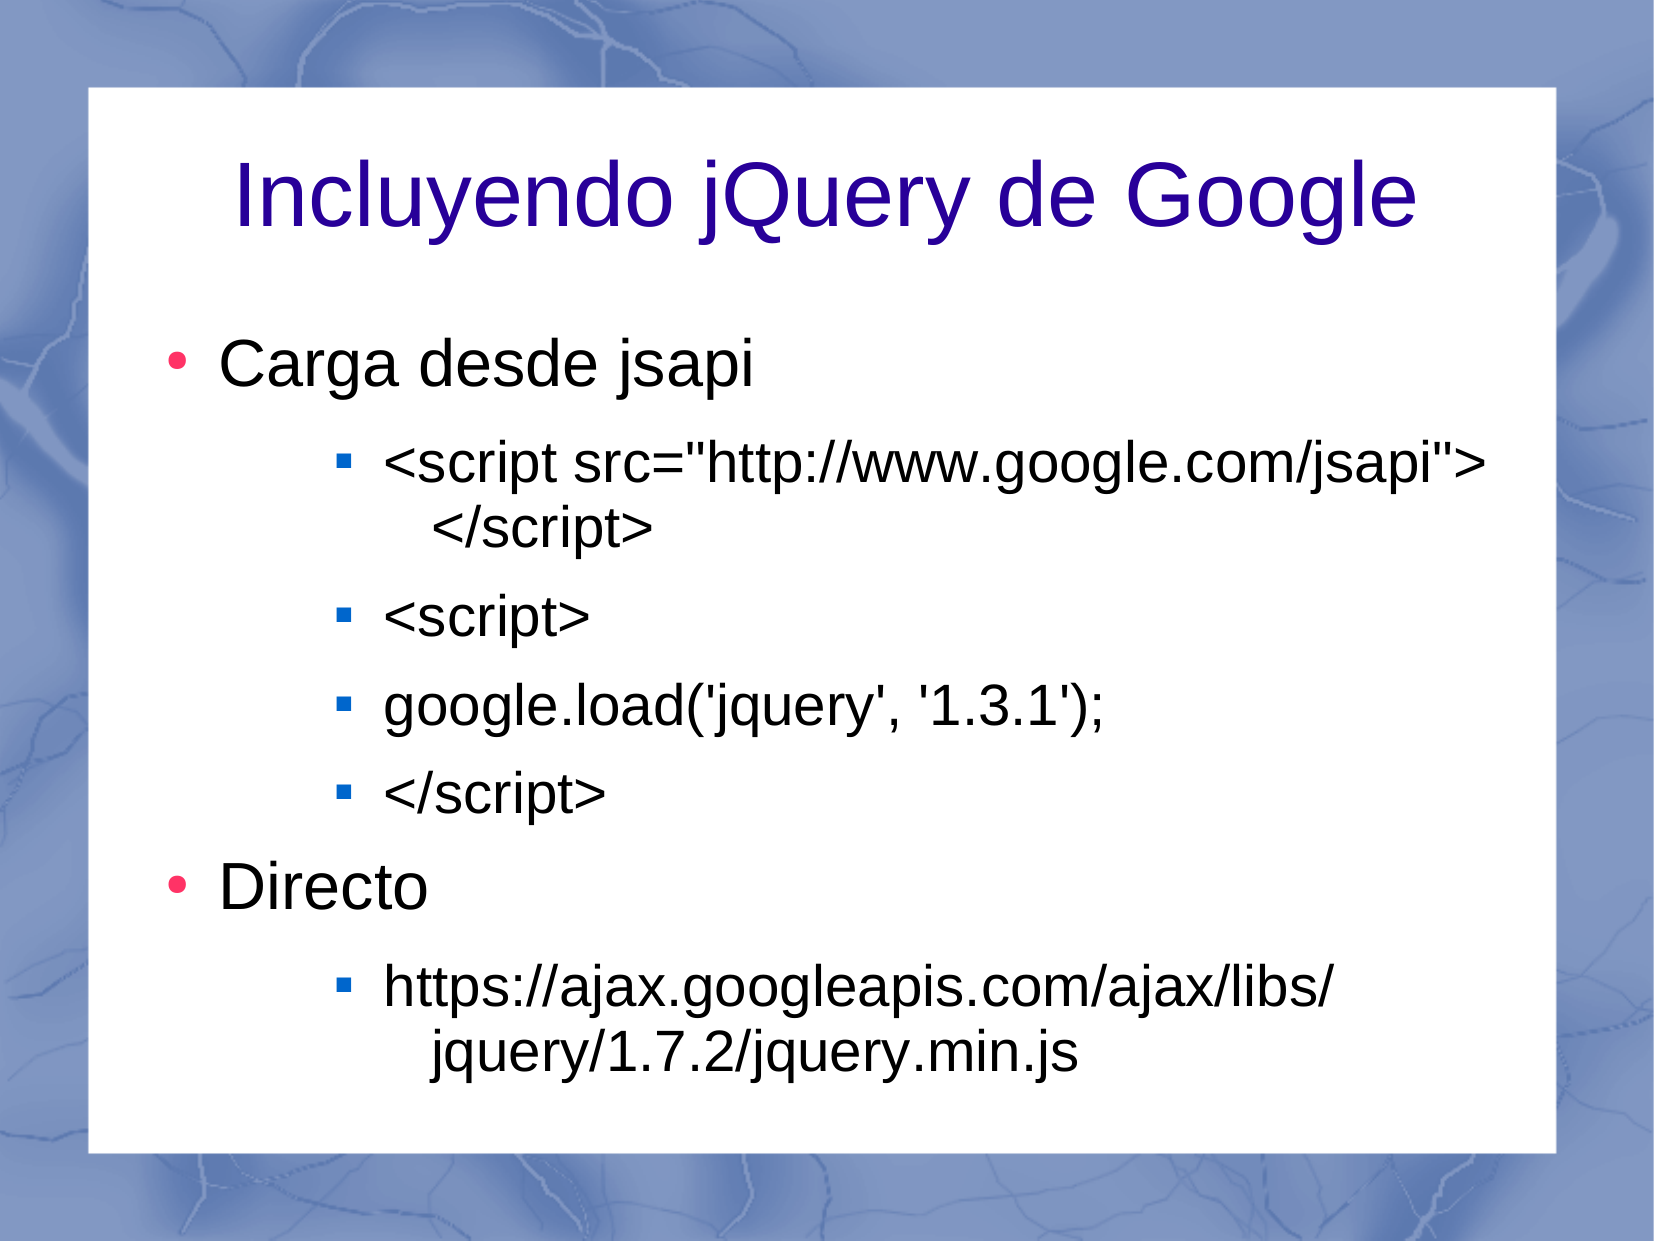

# Incluyendo jQuery de Google
Carga desde jsapi
<script src="http://www.google.com/jsapi"> </script>
<script>
google.load('jquery', '1.3.1');
</script>
Directo
https://ajax.googleapis.com/ajax/libs/jquery/1.7.2/jquery.min.js